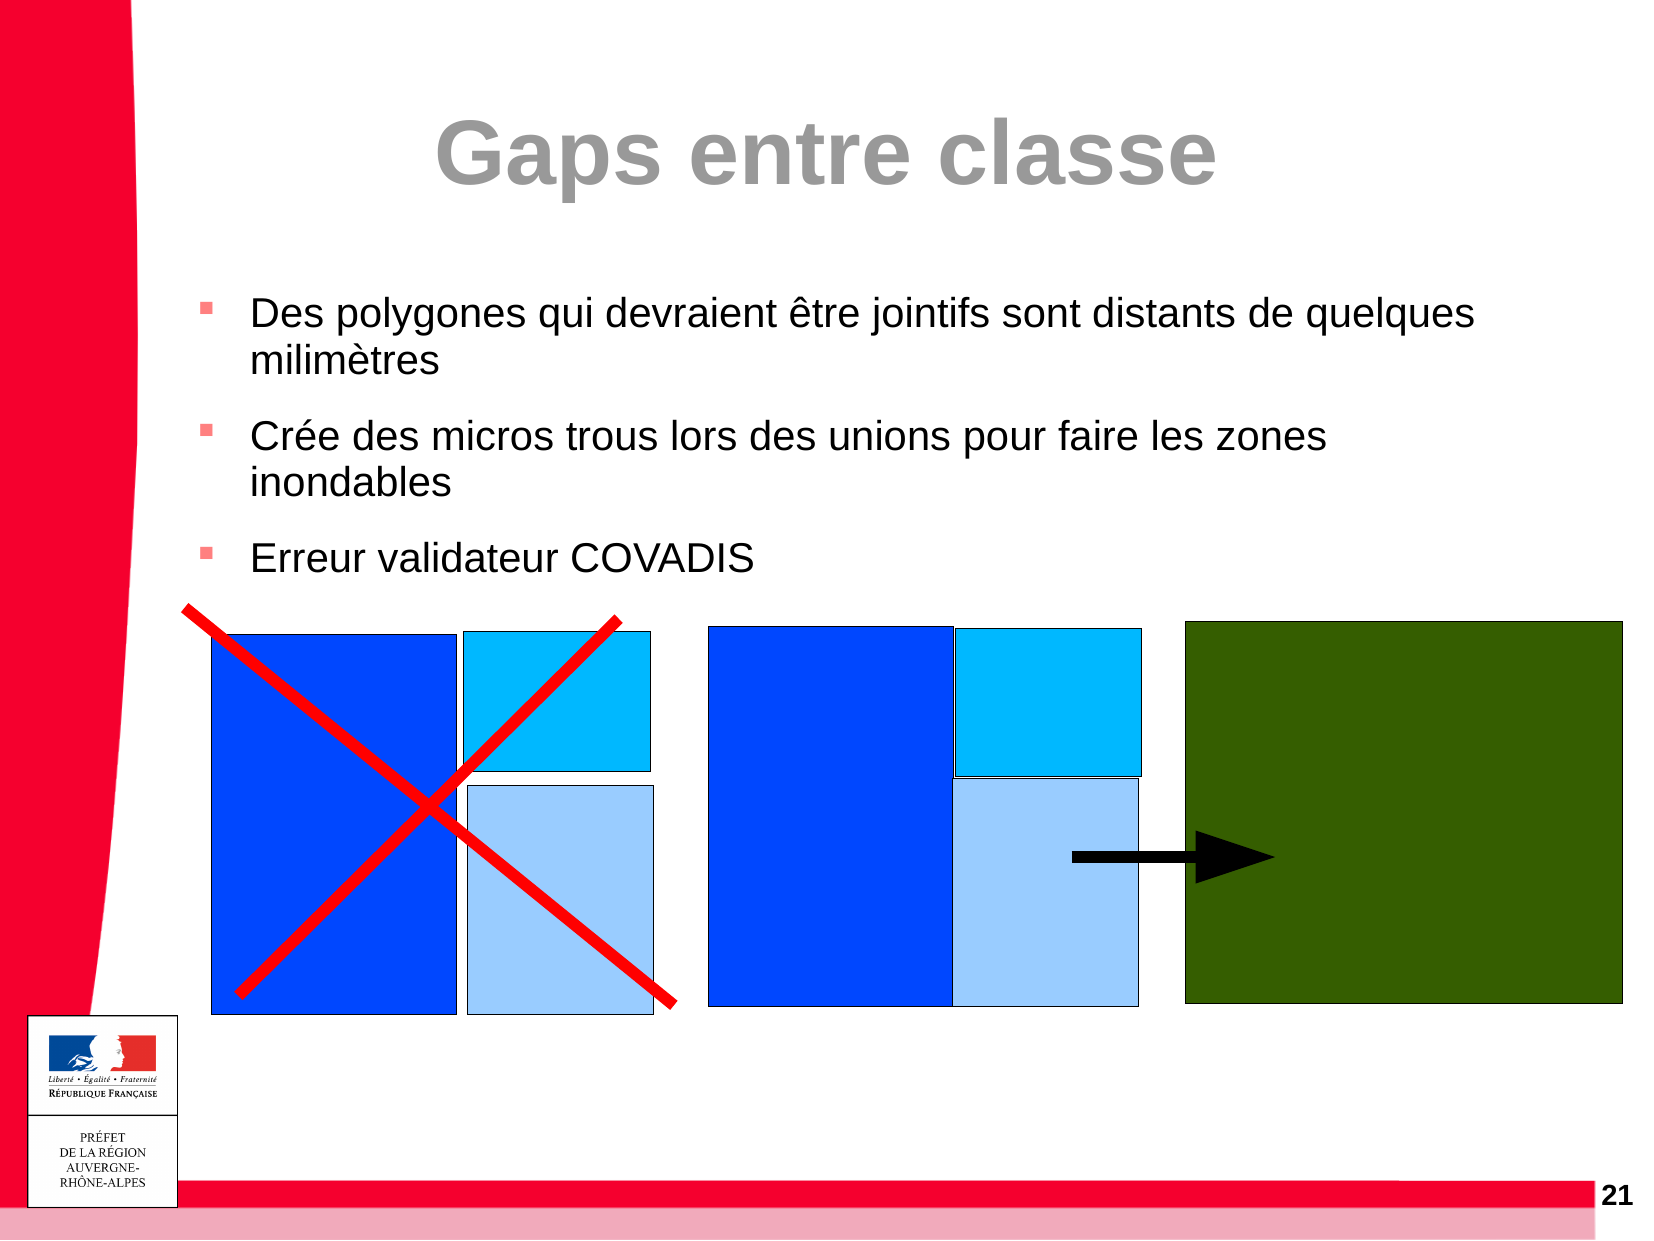

# Gaps entre classe
Des polygones qui devraient être jointifs sont distants de quelques milimètres
Crée des micros trous lors des unions pour faire les zones inondables
Erreur validateur COVADIS
21